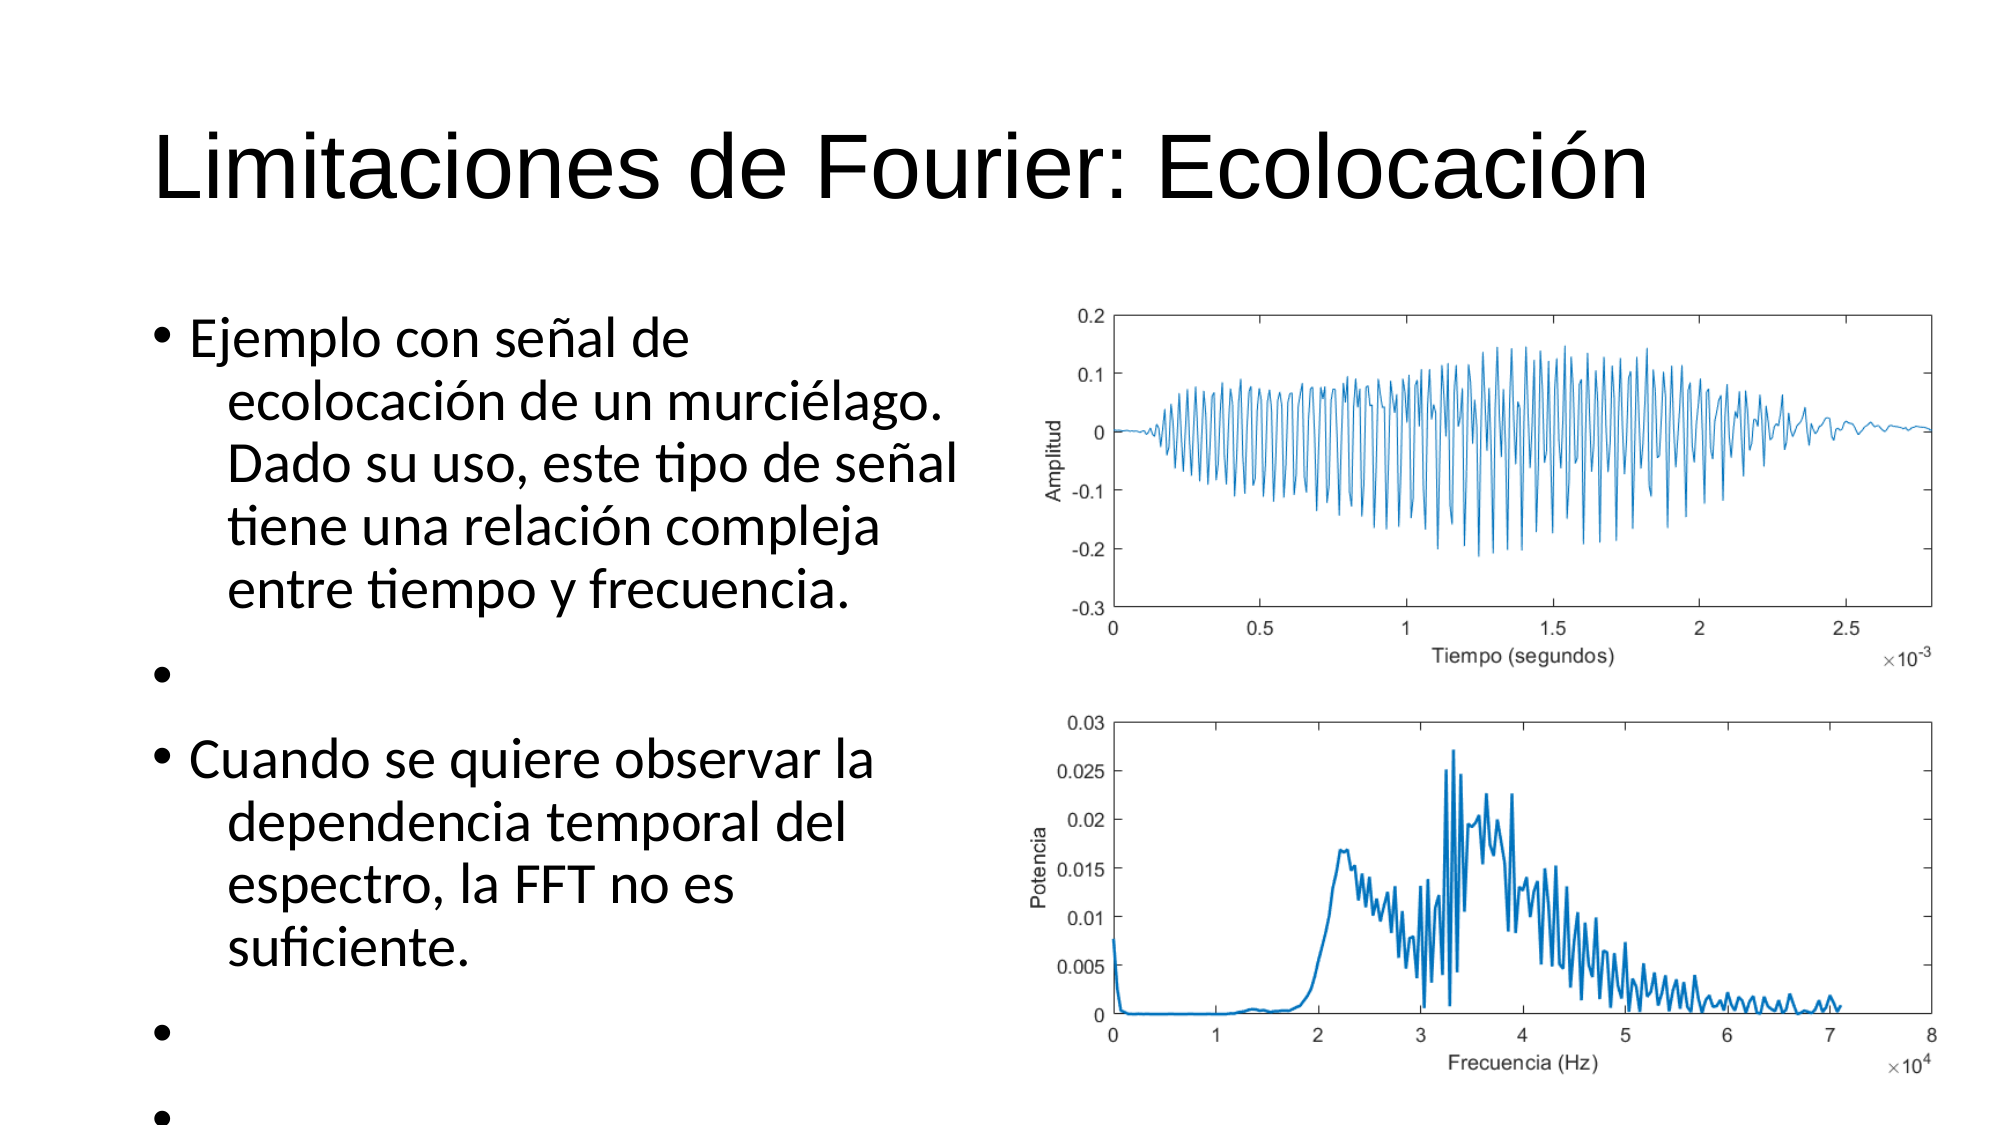

# Limitaciones de Fourier: Ecolocación
Ejemplo con señal de ecolocación de un murciélago. Dado su uso, este tipo de señal tiene una relación compleja entre tiempo y frecuencia.
Cuando se quiere observar la dependencia temporal del espectro, la FFT no es suficiente.